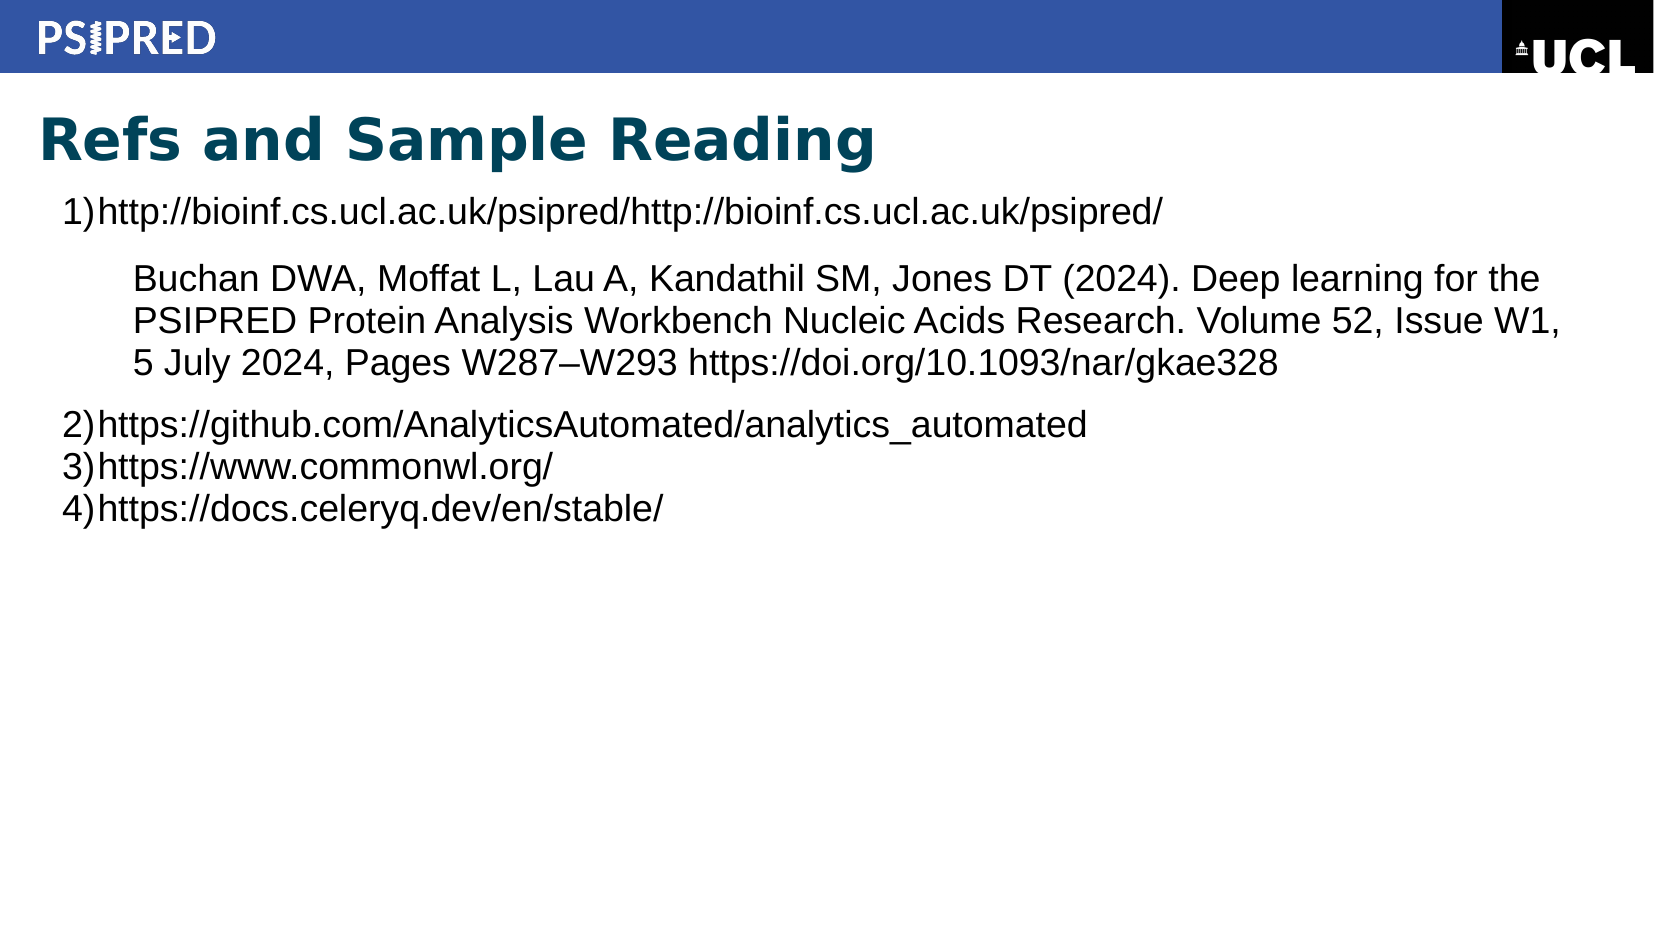

# Refs and Sample Reading
http://bioinf.cs.ucl.ac.uk/psipred/http://bioinf.cs.ucl.ac.uk/psipred/
Buchan DWA, Moffat L, Lau A, Kandathil SM, Jones DT (2024). Deep learning for the PSIPRED Protein Analysis Workbench Nucleic Acids Research. Volume 52, Issue W1, 5 July 2024, Pages W287–W293 https://doi.org/10.1093/nar/gkae328
https://github.com/AnalyticsAutomated/analytics_automated
https://www.commonwl.org/
https://docs.celeryq.dev/en/stable/